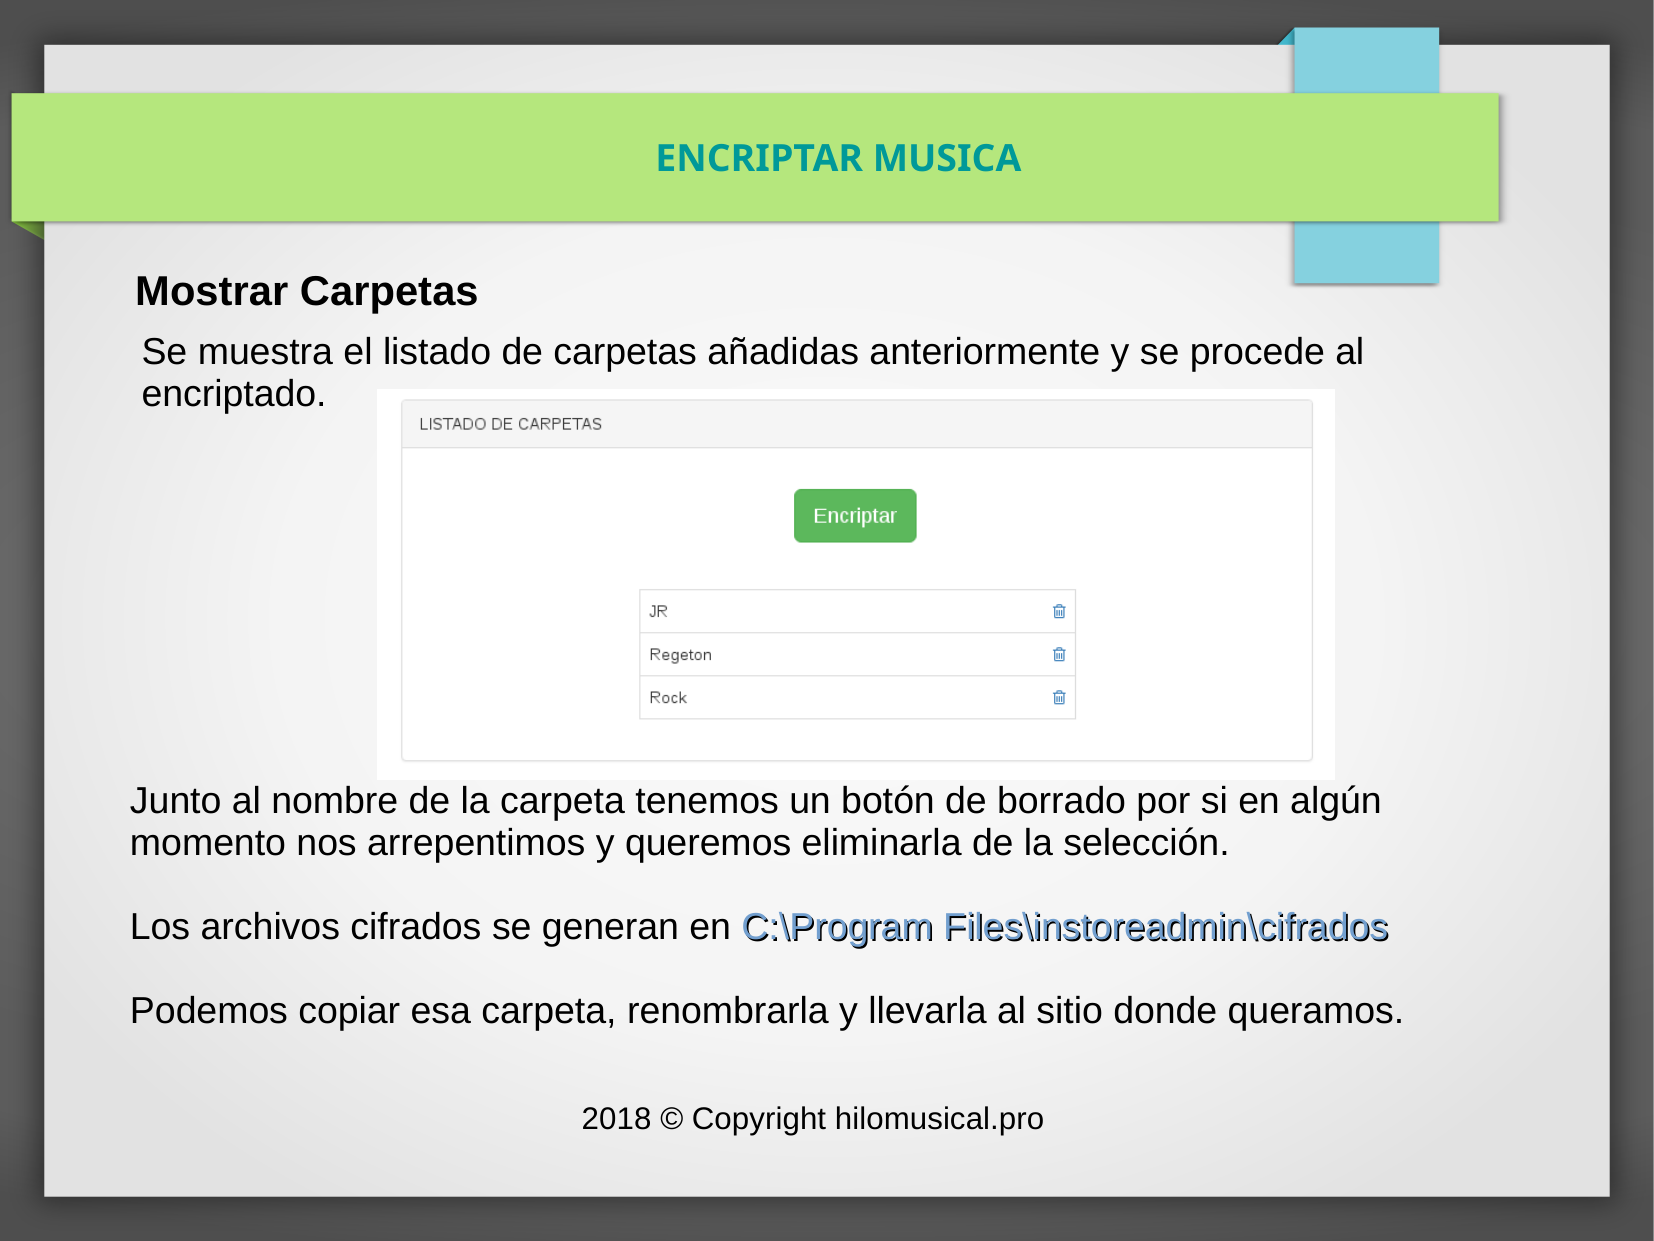

# ENCRIPTAR MUSICA
Mostrar Carpetas
Se muestra el listado de carpetas añadidas anteriormente y se procede al encriptado.
Junto al nombre de la carpeta tenemos un botón de borrado por si en algún momento nos arrepentimos y queremos eliminarla de la selección.
Los archivos cifrados se generan en C:\Program Files\instoreadmin\cifrados
Podemos copiar esa carpeta, renombrarla y llevarla al sitio donde queramos.
2018 © Copyright hilomusical.pro